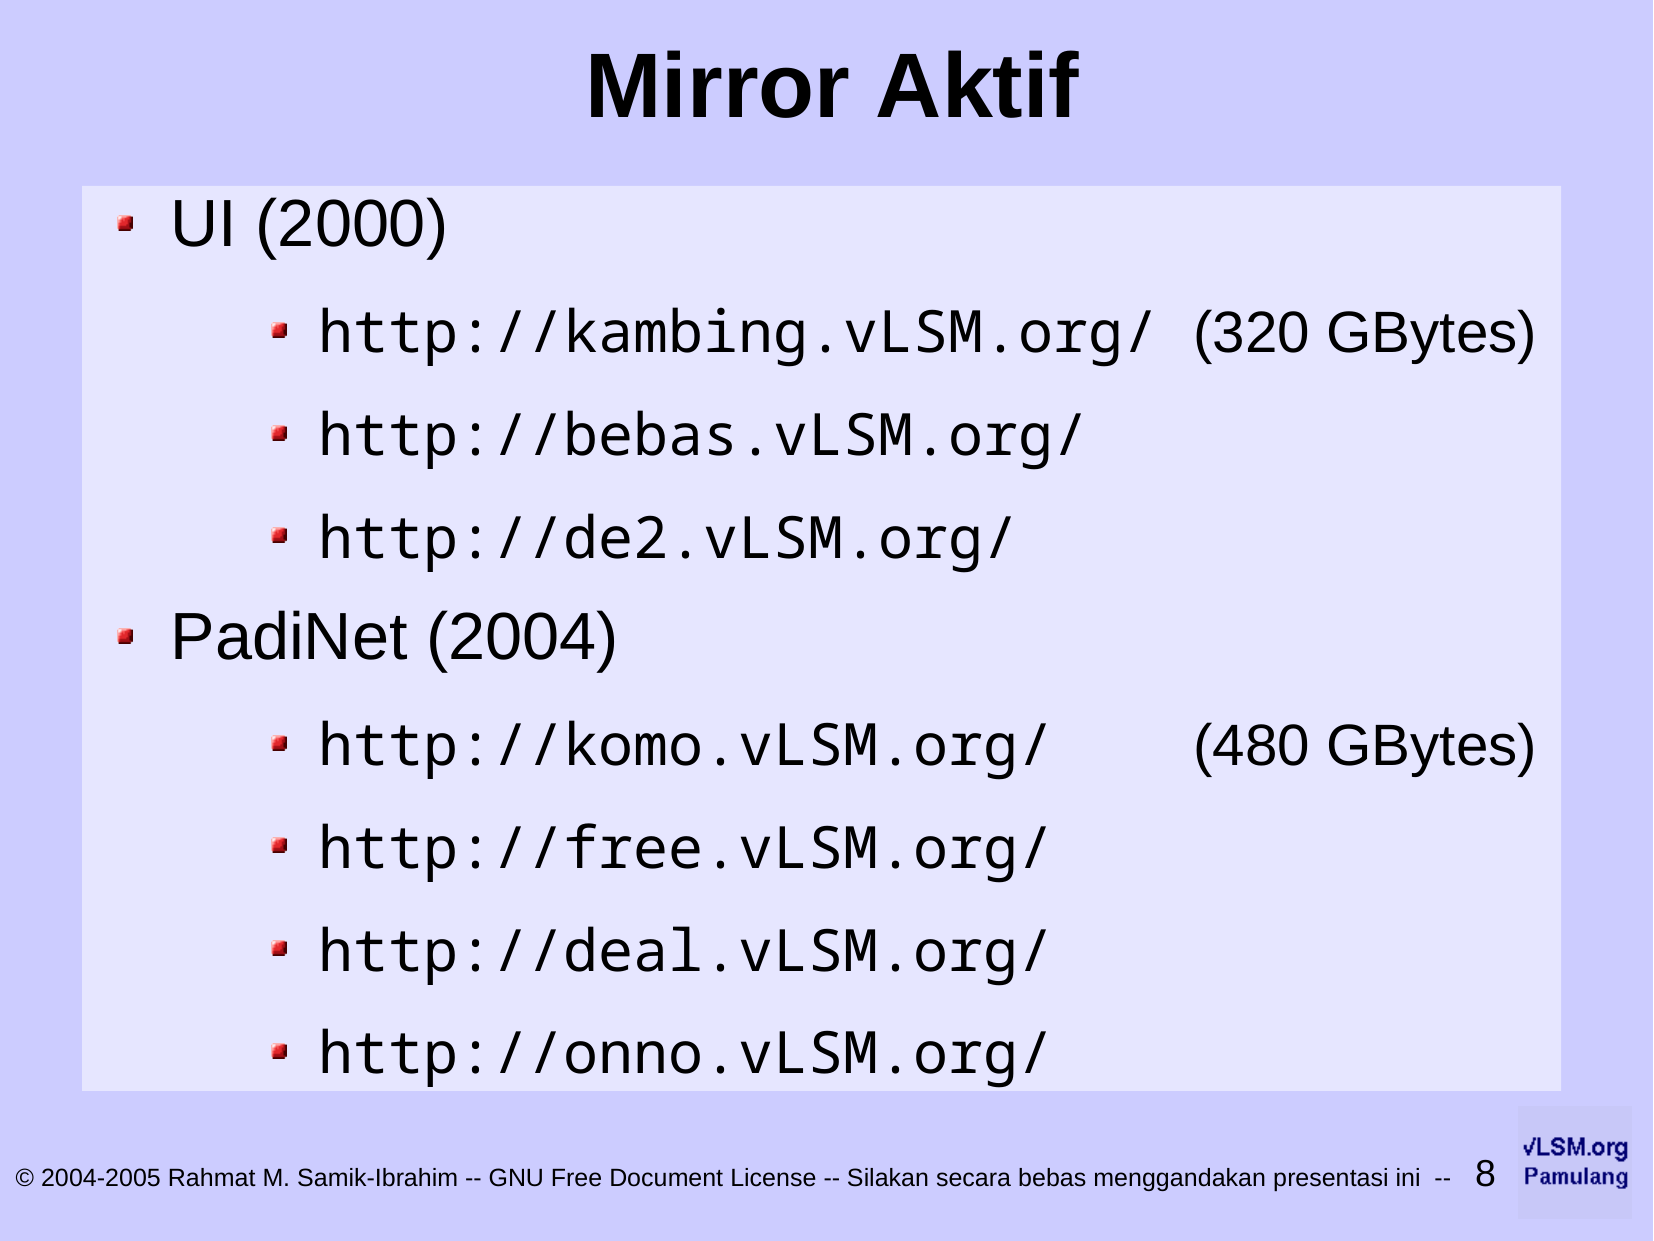

# Mirror Aktif
UI (2000)
http://kambing.vLSM.org/ (320 GBytes)
http://bebas.vLSM.org/
http://de2.vLSM.org/
PadiNet (2004)
http://komo.vLSM.org/ (480 GBytes)
http://free.vLSM.org/
http://deal.vLSM.org/
http://onno.vLSM.org/